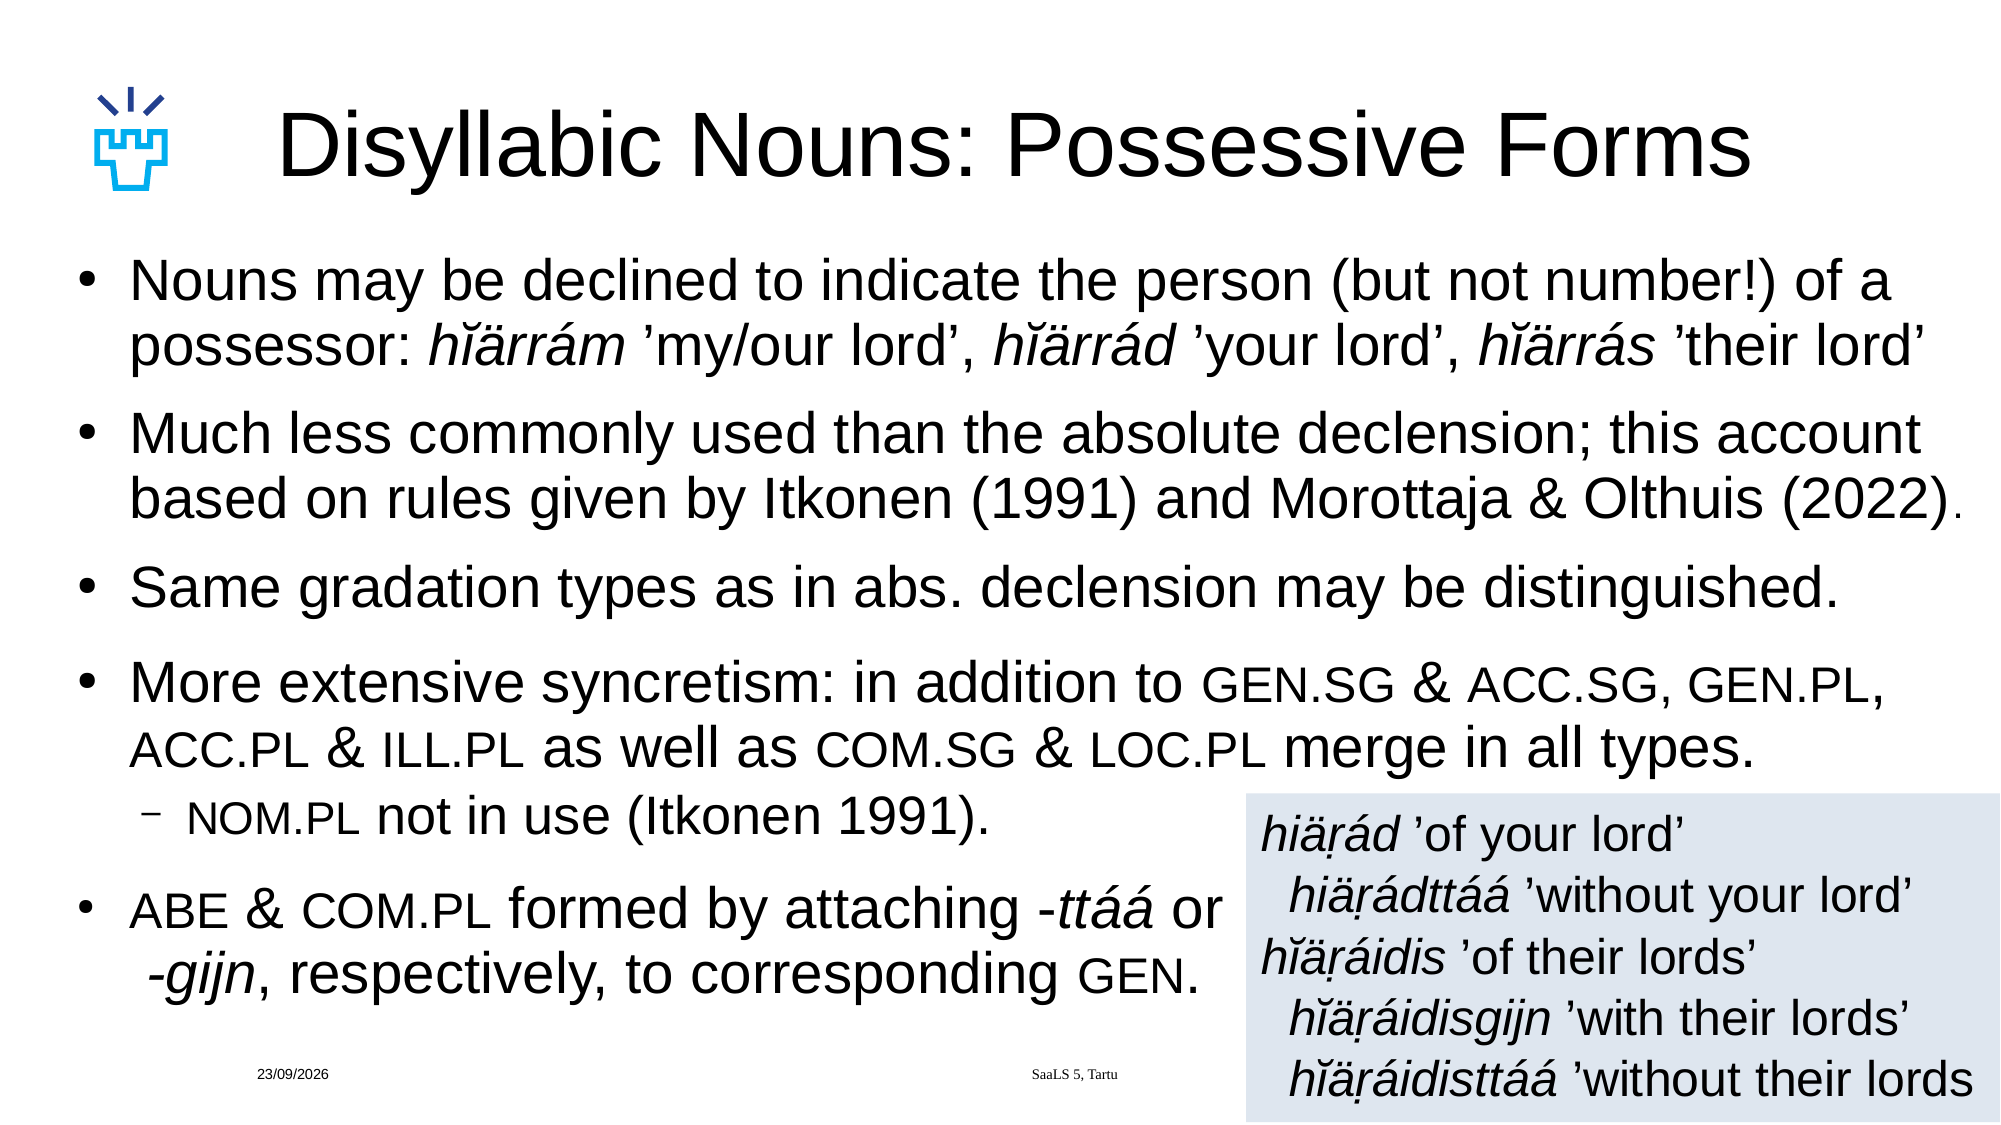

Disyllabic Nouns: Possessive Forms
# Nouns may be declined to indicate the person (but not number!) of a possessor: hĭärrám ’my/our lord’, hĭärrád ’your lord’, hĭärrás ’their lord’
Much less commonly used than the absolute declension; this account based on rules given by Itkonen (1991) and Morottaja & Olthuis (2022).
Same gradation types as in abs. declension may be distinguished.
More extensive syncretism: in addition to GEN.SG & ACC.SG, GEN.PL, ACC.PL & ILL.PL as well as COM.SG & LOC.PL merge in all types.
NOM.PL not in use (Itkonen 1991).
ABE & COM.PL formed by attaching -ttáá or
 -gijn, respectively, to corresponding GEN.
hiäṛád ’of your lord’
 hiäṛádttáá ’without your lord’
hĭäṛáidis ’of their lords’
 hĭäṛáidisgijn ’with their lords’
 hĭäṛáidisttáá ’without their lords
https://github.com/tkoukkar/anaraskiela/blob/master/Koukkari_Tuomas-CIFUXIII-oovdanpyehtim.pdf